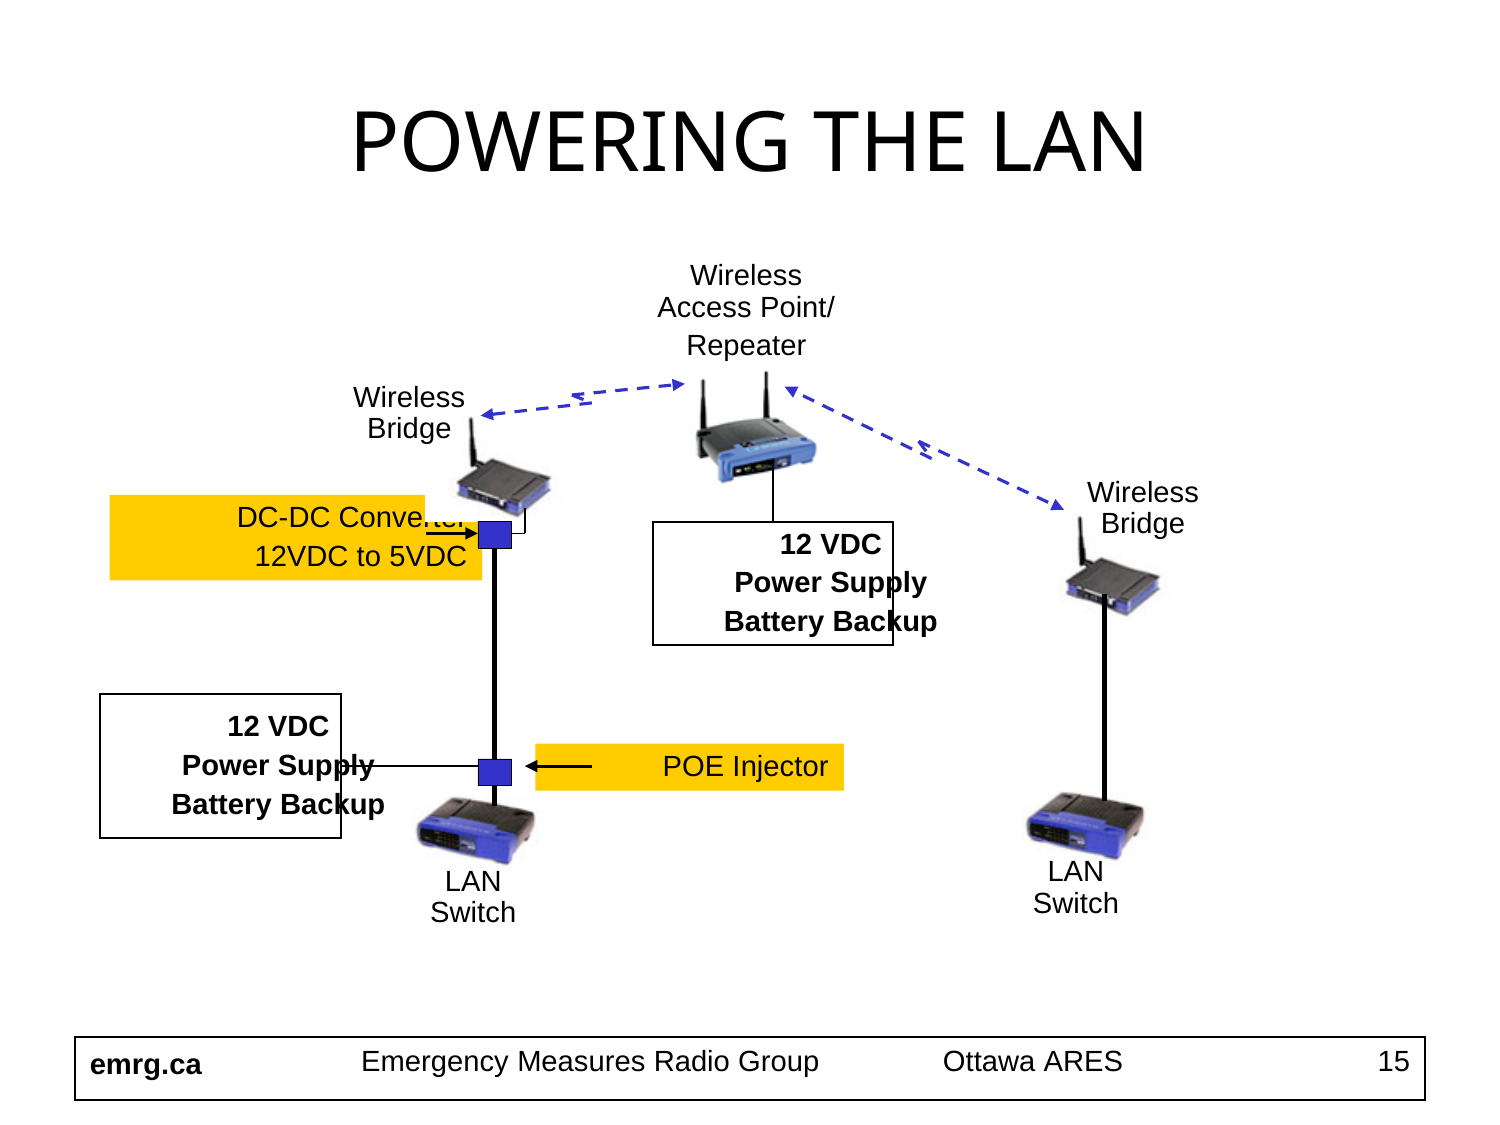

# POWERING THE LAN
Wireless Access Point/
Repeater
Wireless Bridge
Wireless Bridge
12 VDC
Power Supply
Battery Backup
LAN Switch
DC-DC Converter
12VDC to 5VDC
12 VDC
Power Supply
Battery Backup
POE Injector
LAN Switch
Emergency Measures Radio Group Ottawa ARES
15